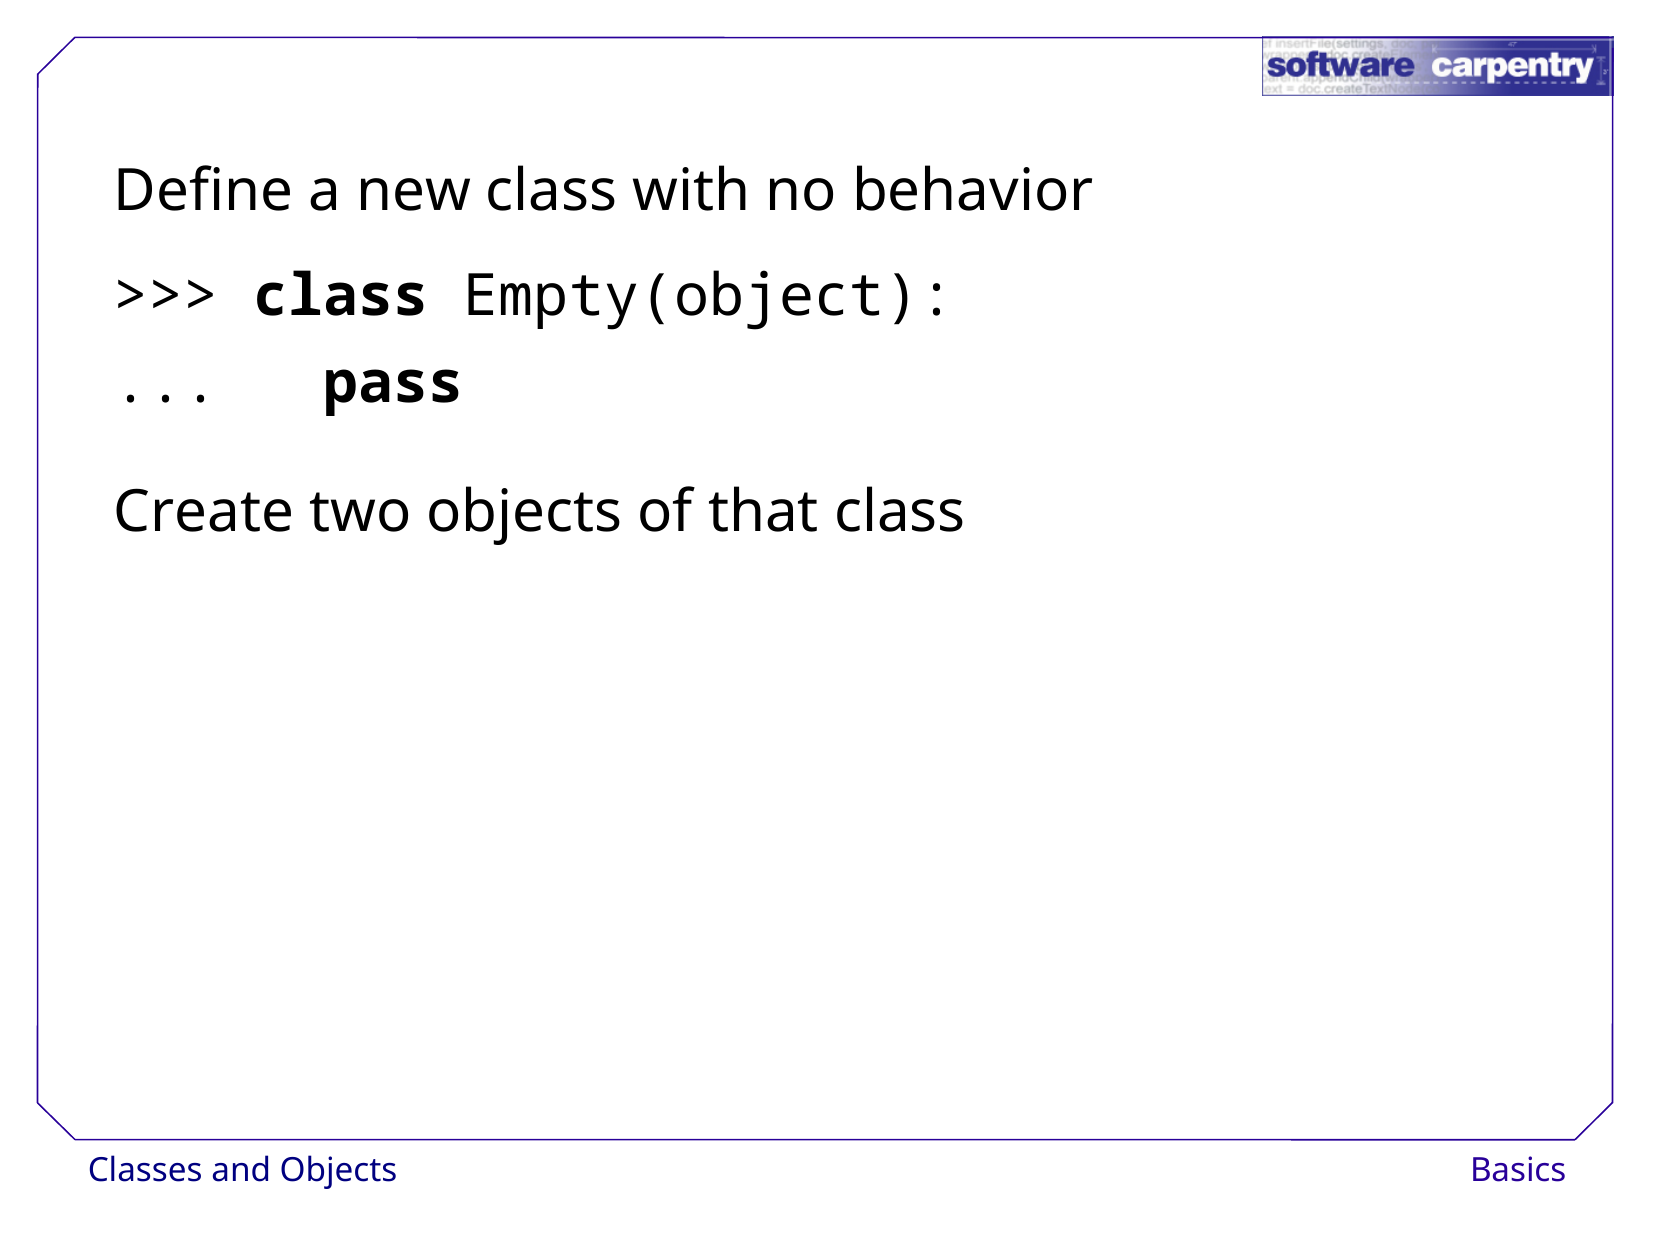

Define a new class with no behavior
>>> class Empty(object):
... pass
Create two objects of that class